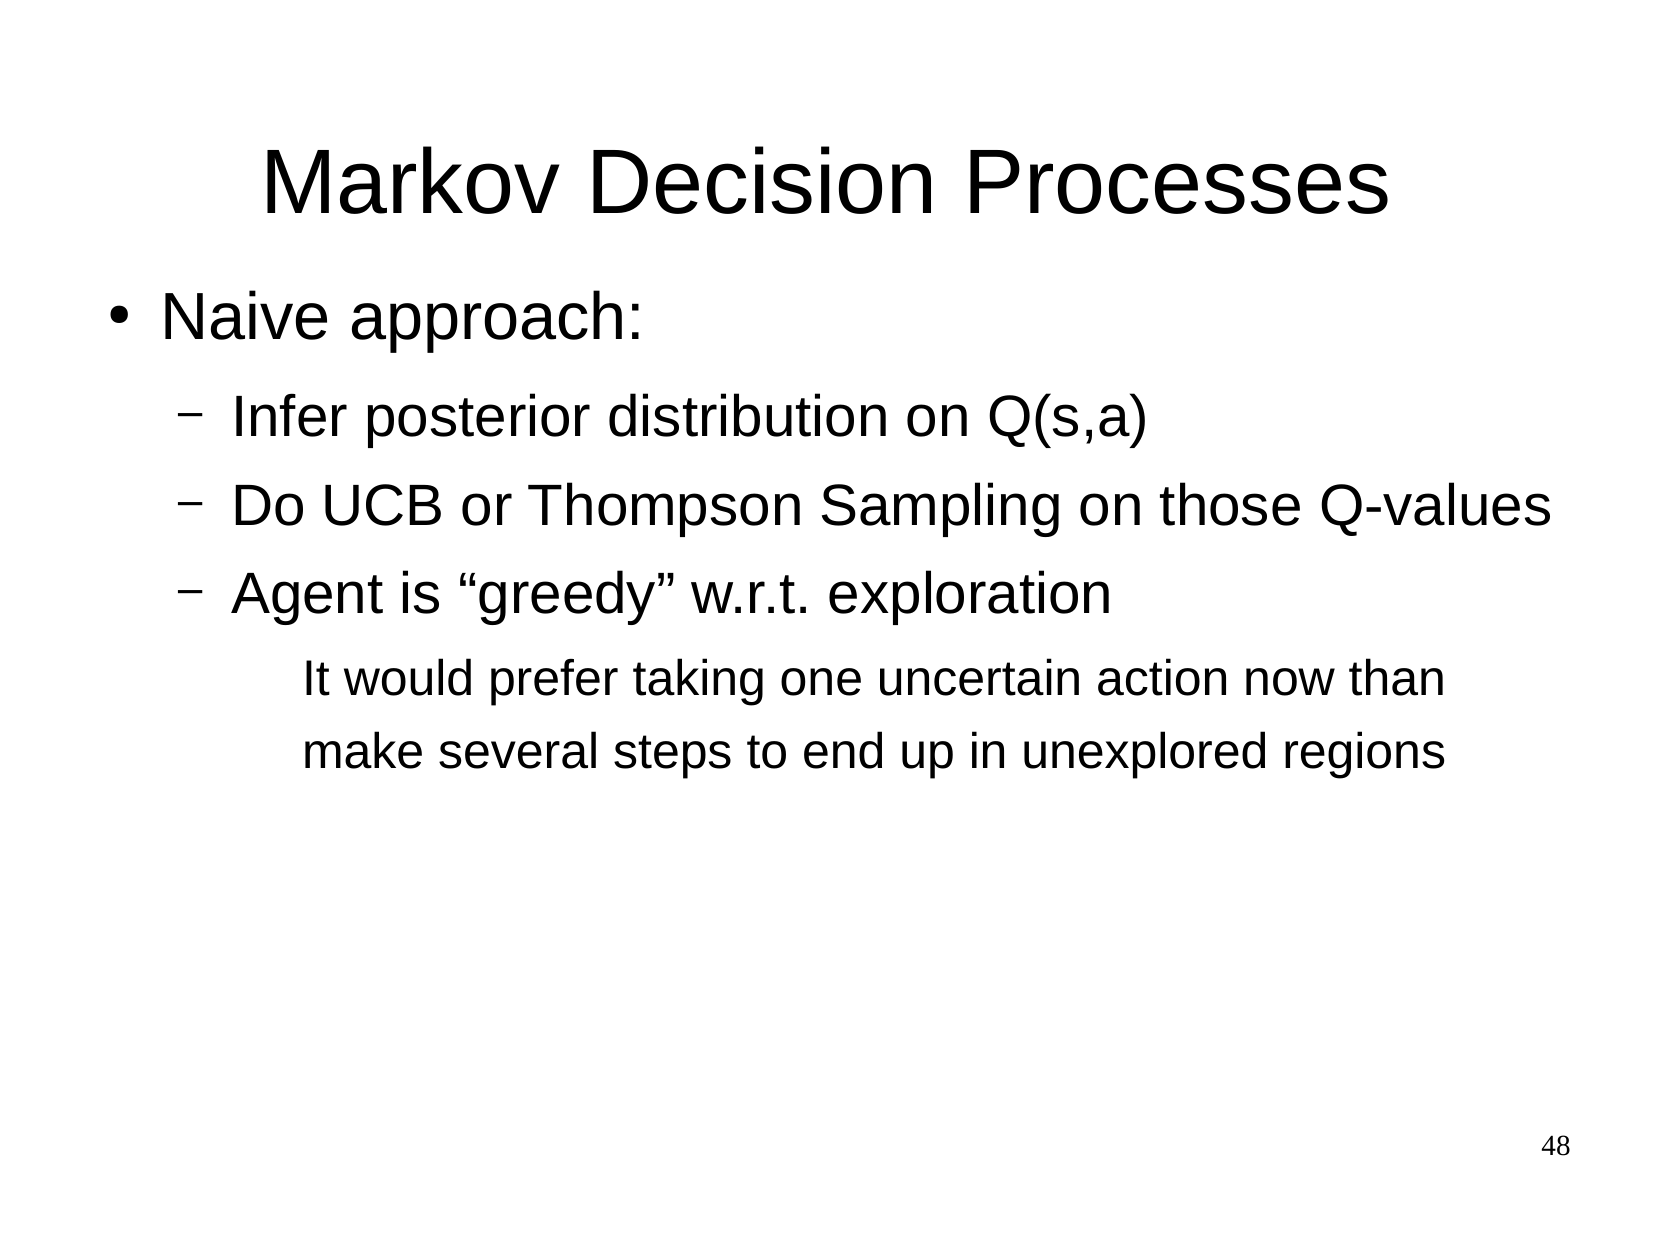

# Markov Decision Processes
Naive approach:
Infer posterior distribution on Q(s,a)
Do UCB or Thompson Sampling on those Q-values
Agent is “greedy” w.r.t. exploration
It would prefer taking one uncertain action now than
make several steps to end up in unexplored regions
48